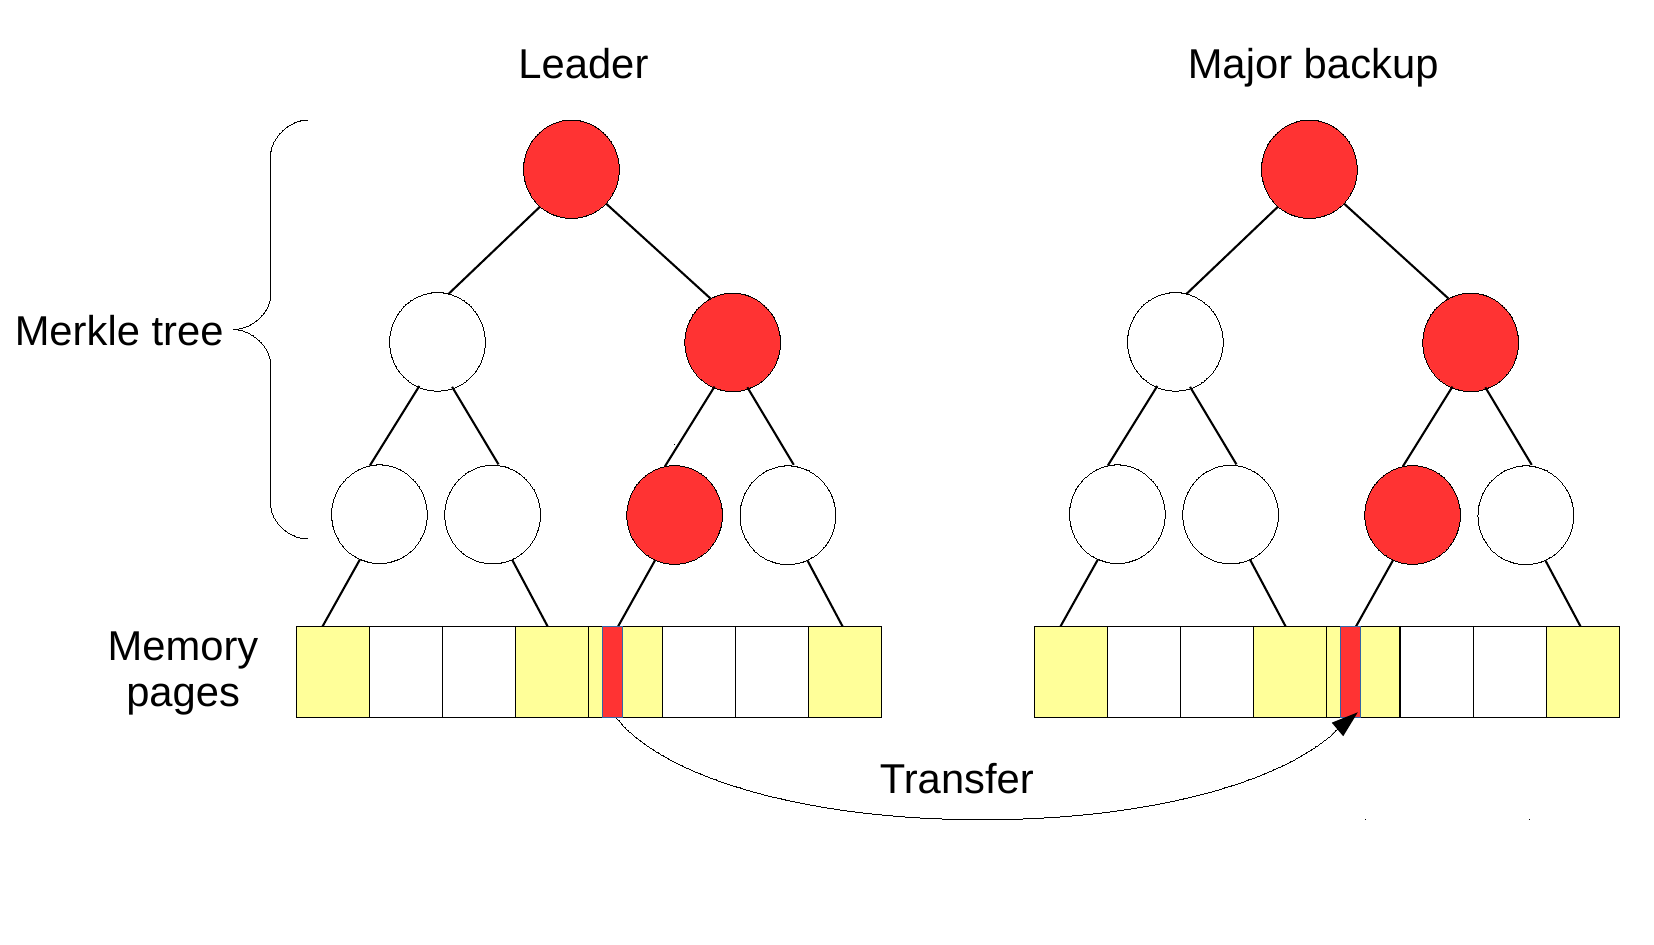

Leader
Major backup
Merkle tree
Memory
pages
Transfer